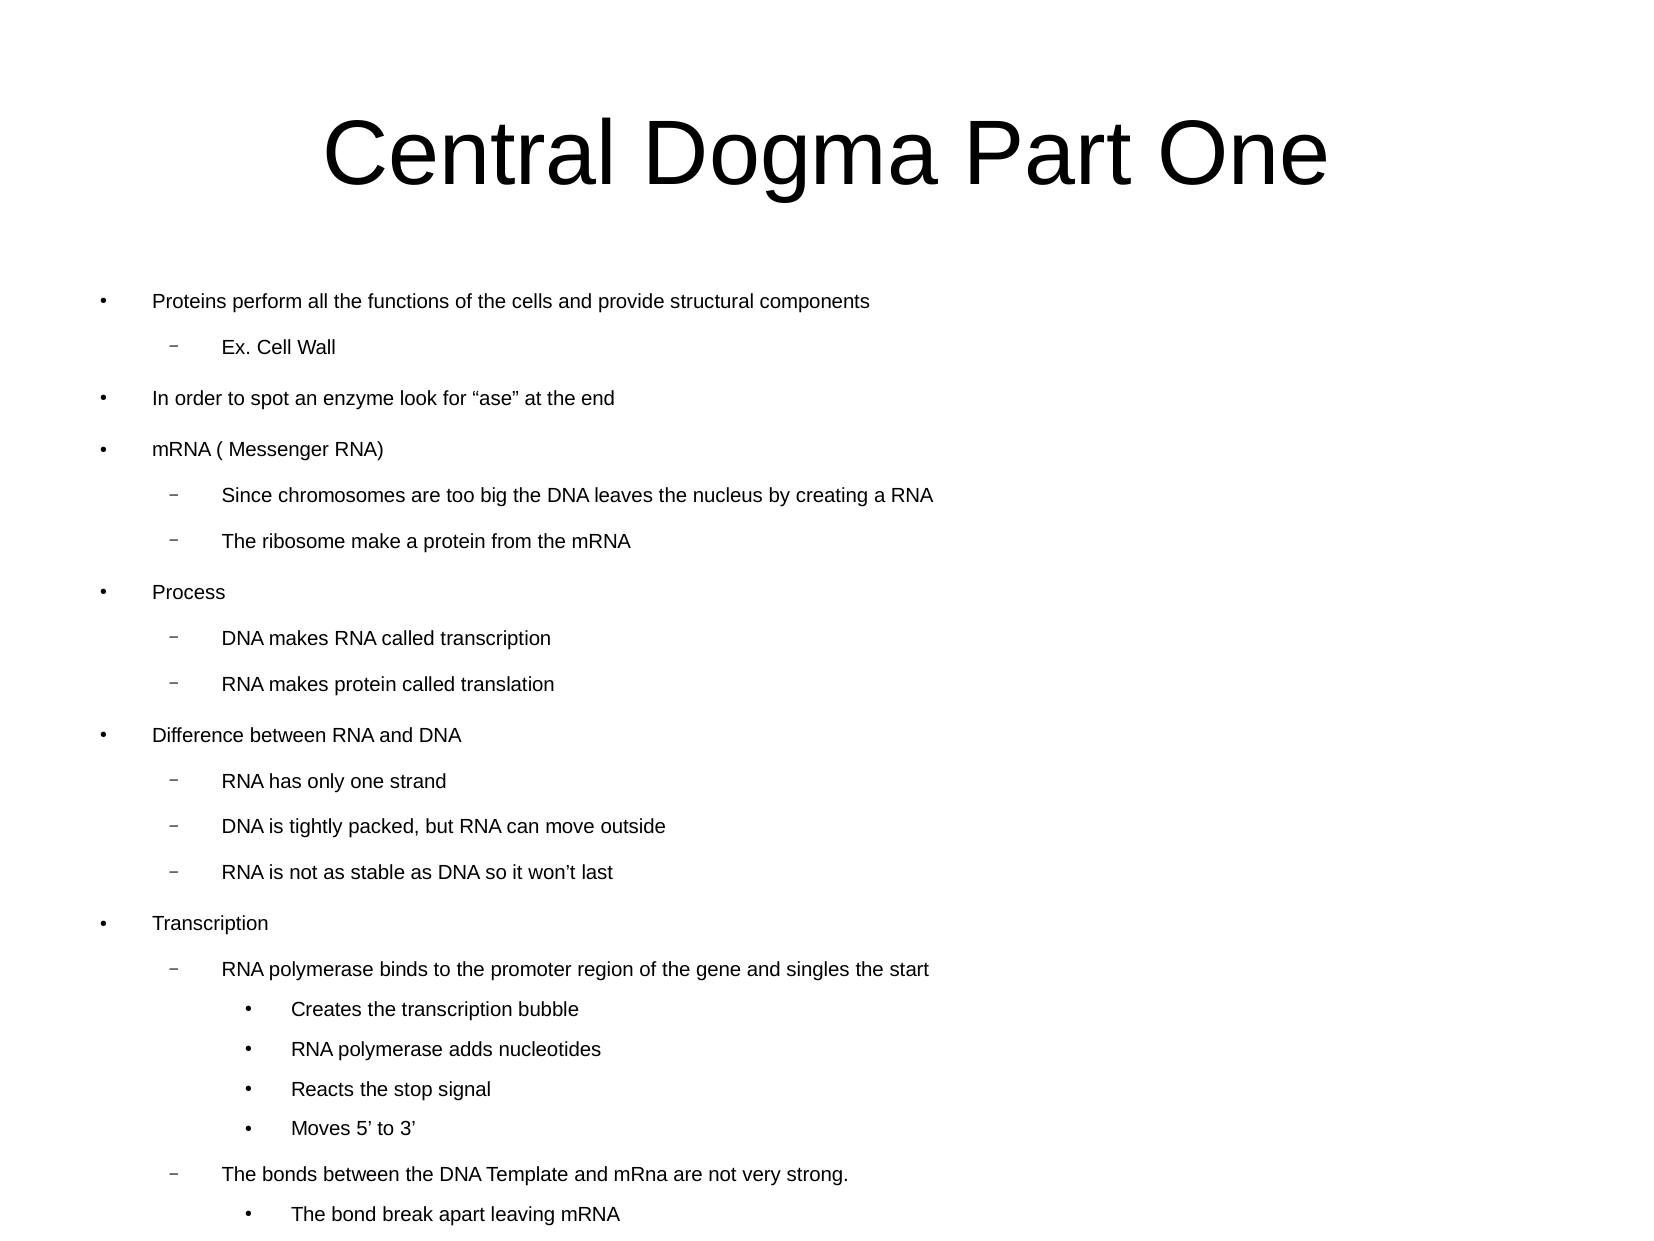

# Central Dogma Part One
Proteins perform all the functions of the cells and provide structural components
Ex. Cell Wall
In order to spot an enzyme look for “ase” at the end
mRNA ( Messenger RNA)
Since chromosomes are too big the DNA leaves the nucleus by creating a RNA
The ribosome make a protein from the mRNA
Process
DNA makes RNA called transcription
RNA makes protein called translation
Difference between RNA and DNA
RNA has only one strand
DNA is tightly packed, but RNA can move outside
RNA is not as stable as DNA so it won’t last
Transcription
RNA polymerase binds to the promoter region of the gene and singles the start
Creates the transcription bubble
RNA polymerase adds nucleotides
Reacts the stop signal
Moves 5’ to 3’
The bonds between the DNA Template and mRna are not very strong.
The bond break apart leaving mRNA